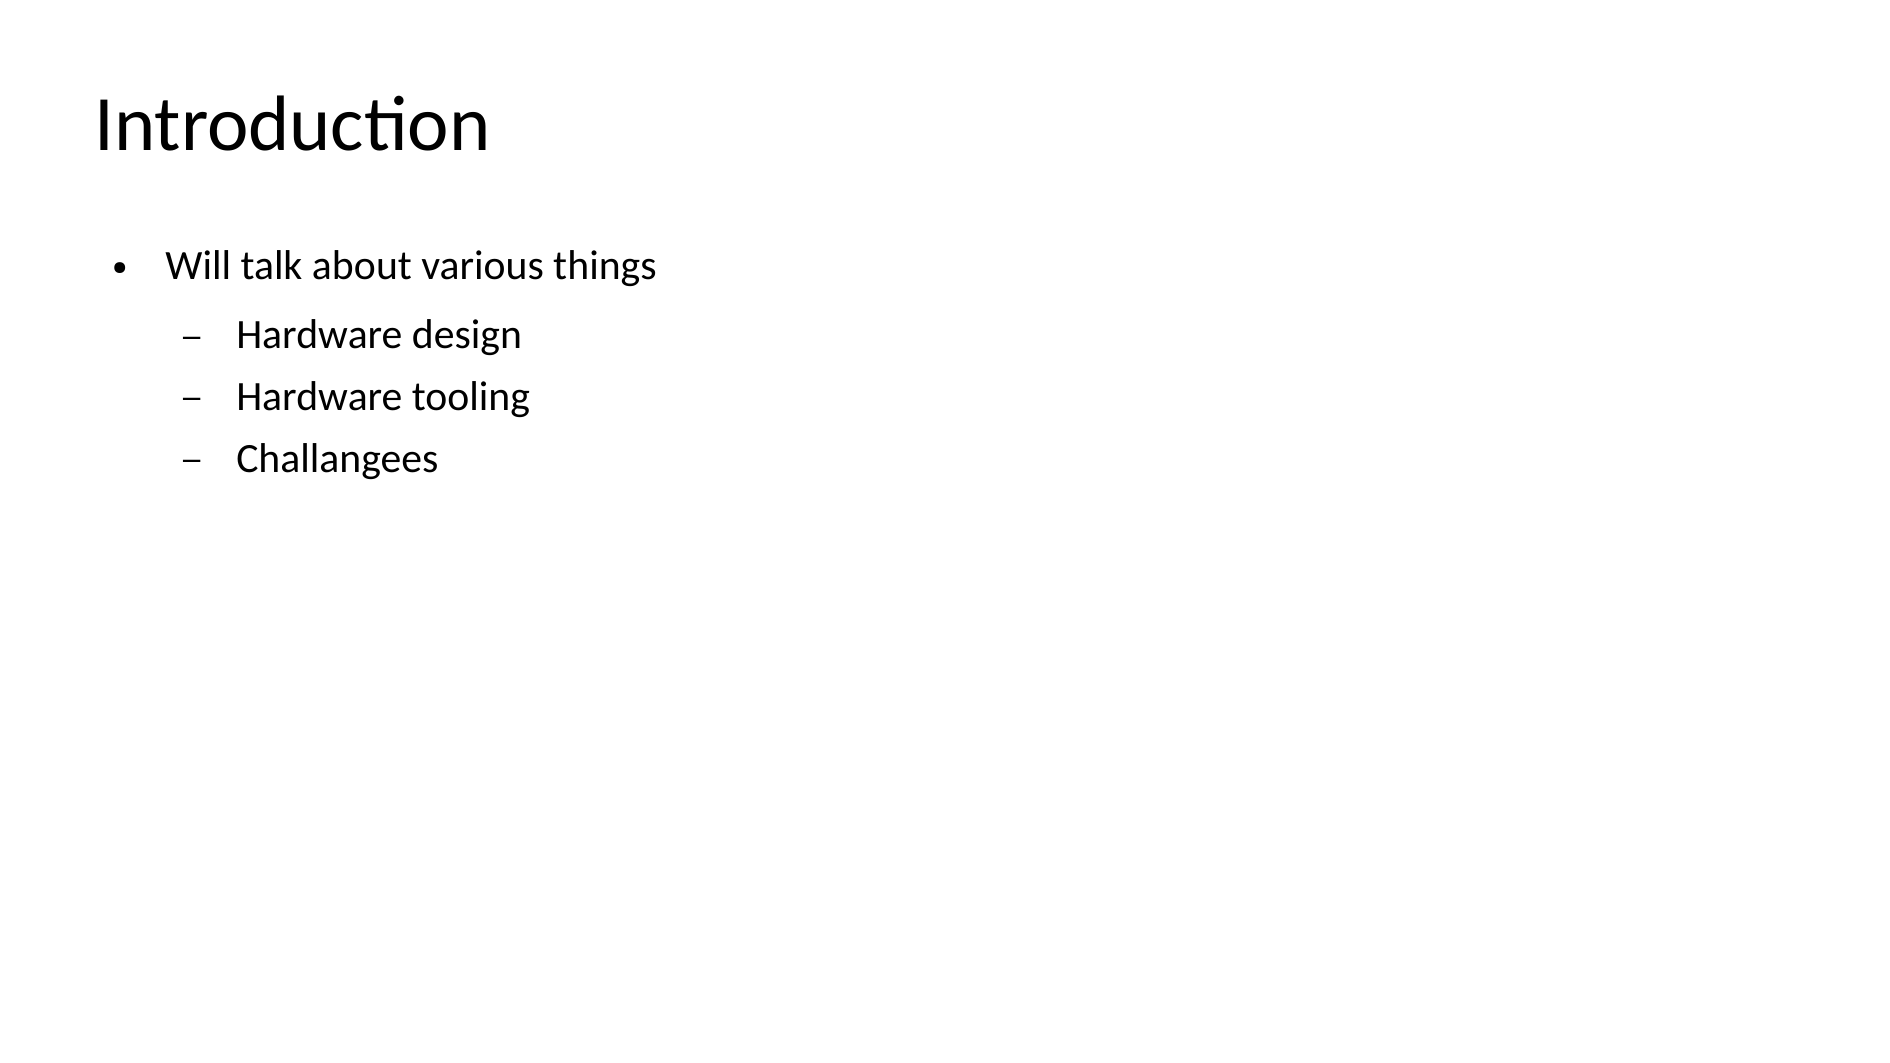

# Introduction
Will talk about various things
Hardware design
Hardware tooling
Challangees